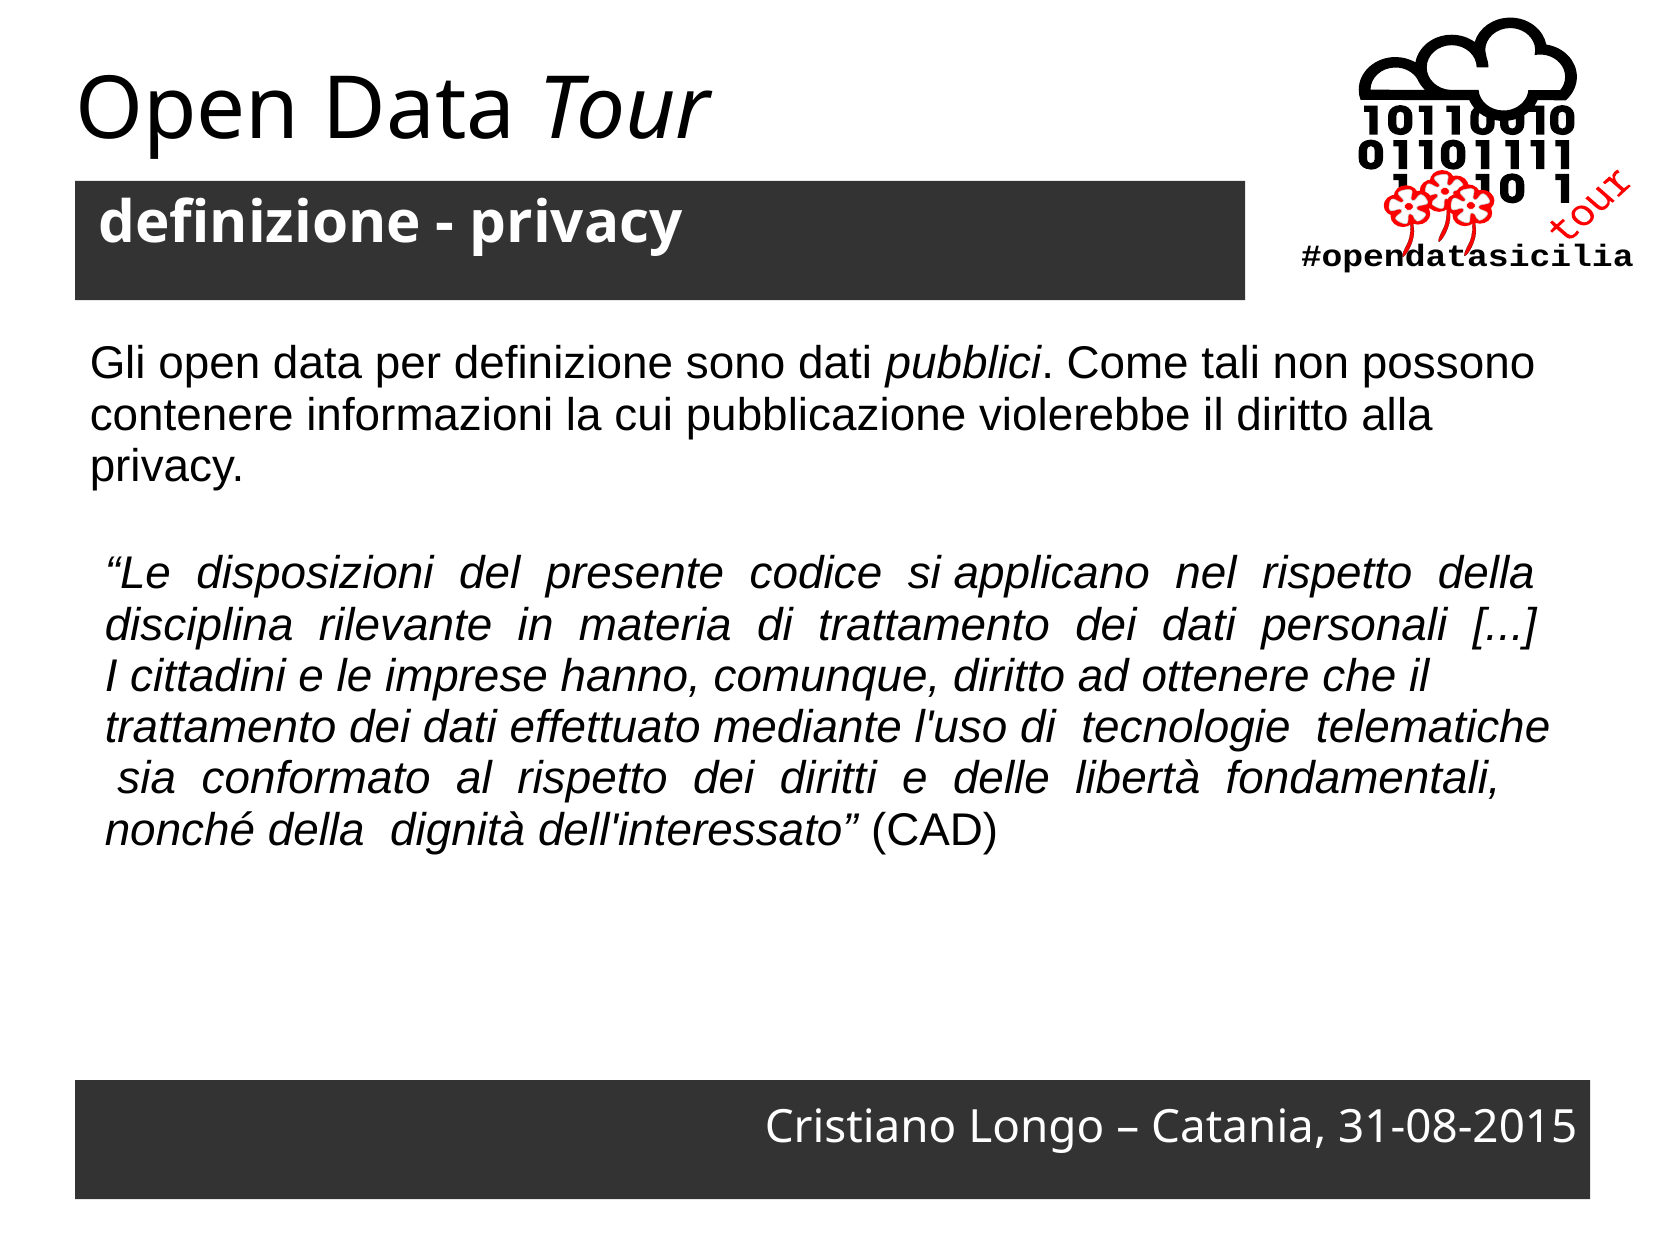

# Open Data Tour
 definizione - privacy
Gli open data per definizione sono dati pubblici. Come tali non possono contenere informazioni la cui pubblicazione violerebbe il diritto alla privacy.
“Le disposizioni del presente codice si applicano nel rispetto della disciplina rilevante in materia di trattamento dei dati personali [...] I cittadini e le imprese hanno, comunque, diritto ad ottenere che il trattamento dei dati effettuato mediante l'uso di tecnologie telematiche sia conformato al rispetto dei diritti e delle libertà fondamentali, nonché della dignità dell'interessato” (CAD)
 Cristiano Longo – Catania, 31-08-2015